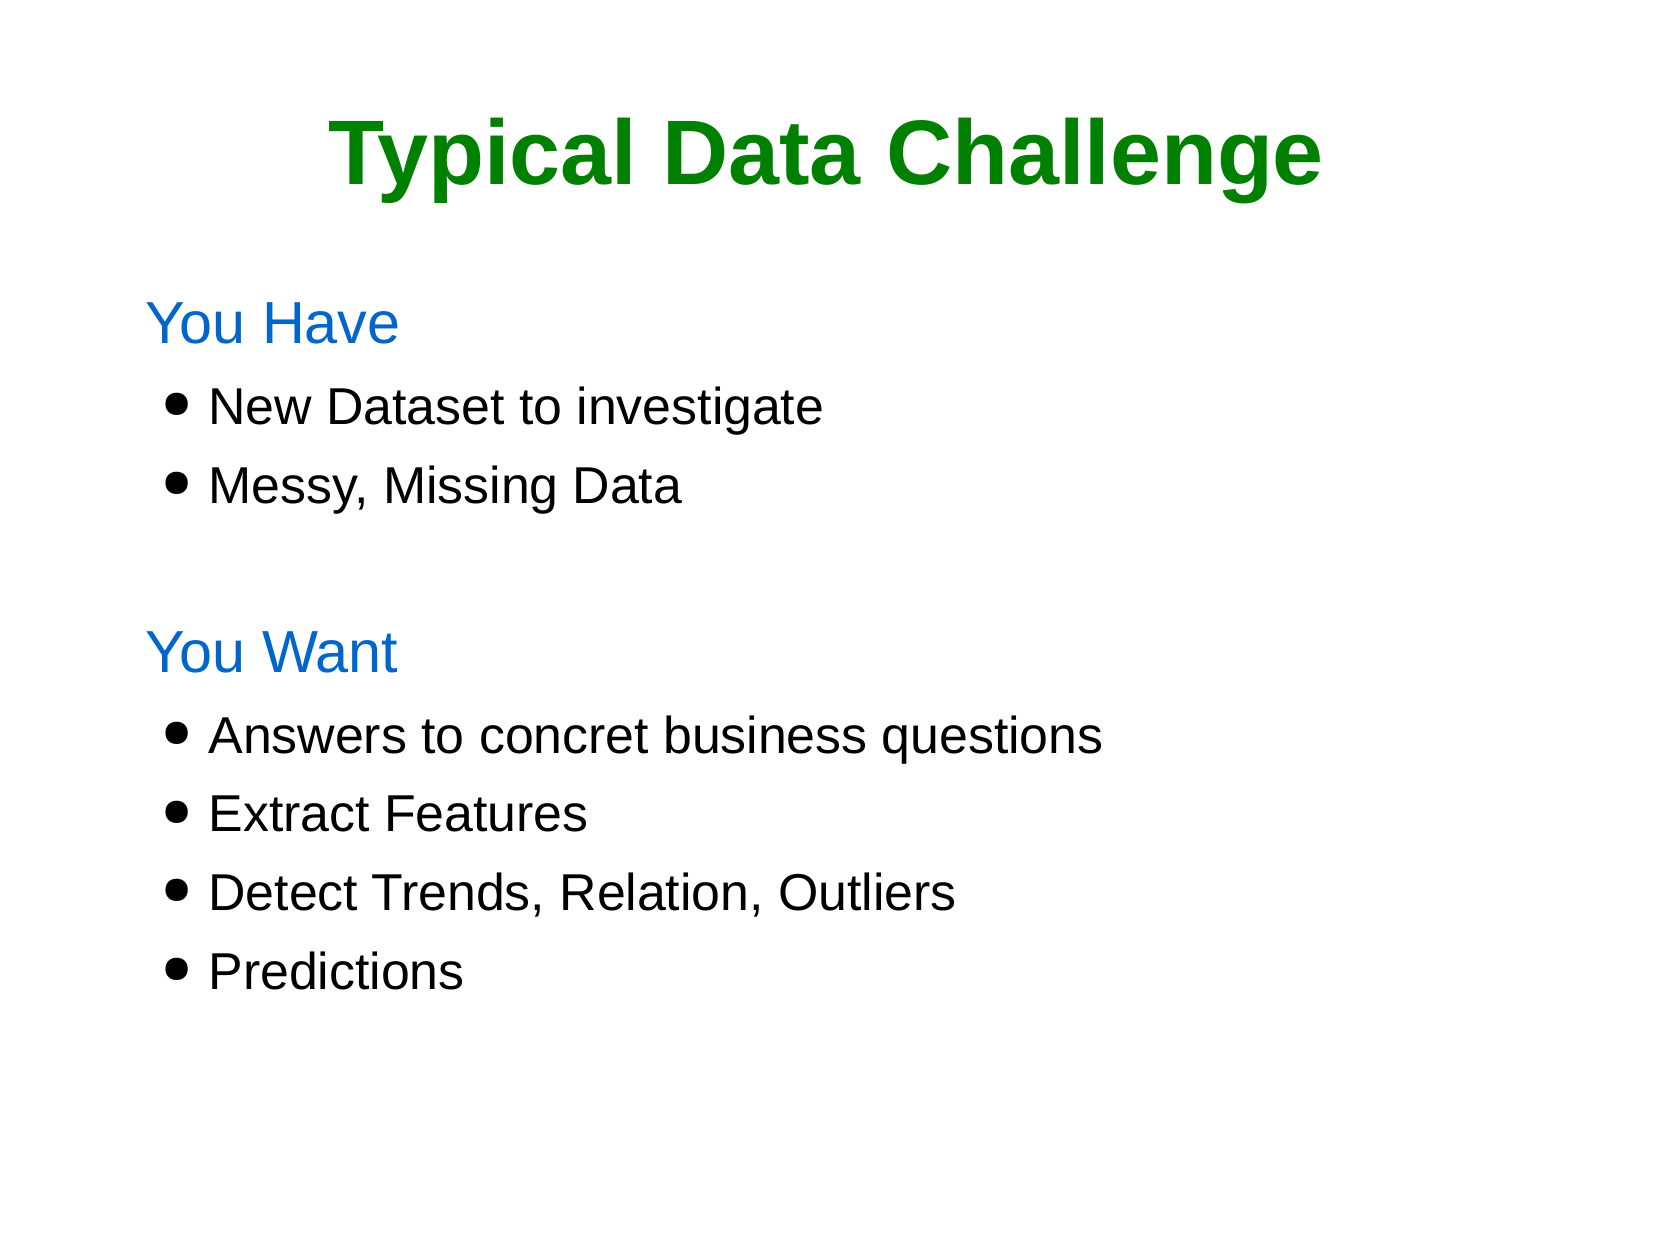

# Typical Data Challenge
You Have
New Dataset to investigate
Messy, Missing Data
You Want
Answers to concret business questions
Extract Features
Detect Trends, Relation, Outliers
Predictions